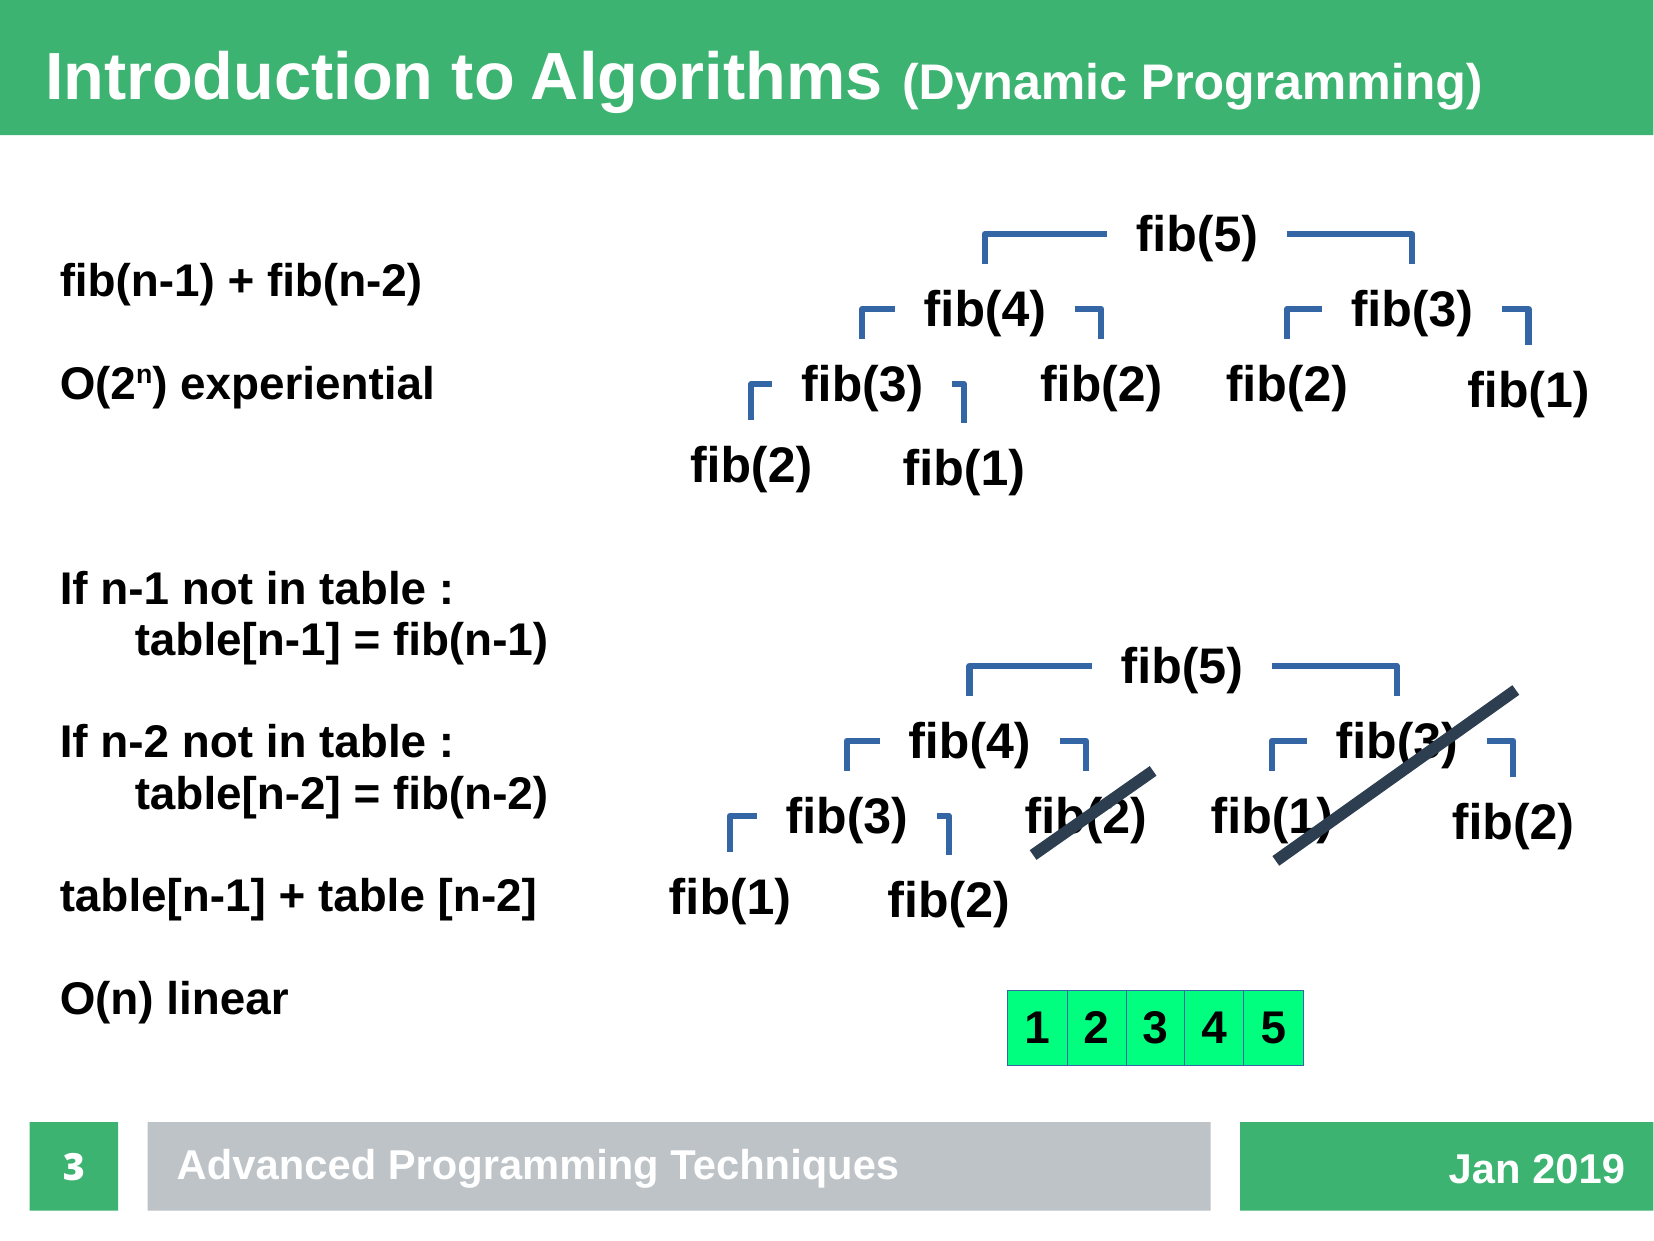

# Introduction to Algorithms (Dynamic Programming)
fib(5)
fib(n-1) + fib(n-2)
O(2n) experiential
If n-1 not in table :
	table[n-1] = fib(n-1)
If n-2 not in table :
	table[n-2] = fib(n-2)
table[n-1] + table [n-2]
O(n) linear
fib(4)
fib(3)
fib(3)
fib(2)
fib(2)
fib(1)
fib(2)
fib(1)
fib(5)
fib(4)
fib(3)
fib(3)
fib(2)
fib(1)
fib(2)
fib(1)
fib(2)
1
2
3
4
5
3
Advanced Programming Techniques
Jan 2019